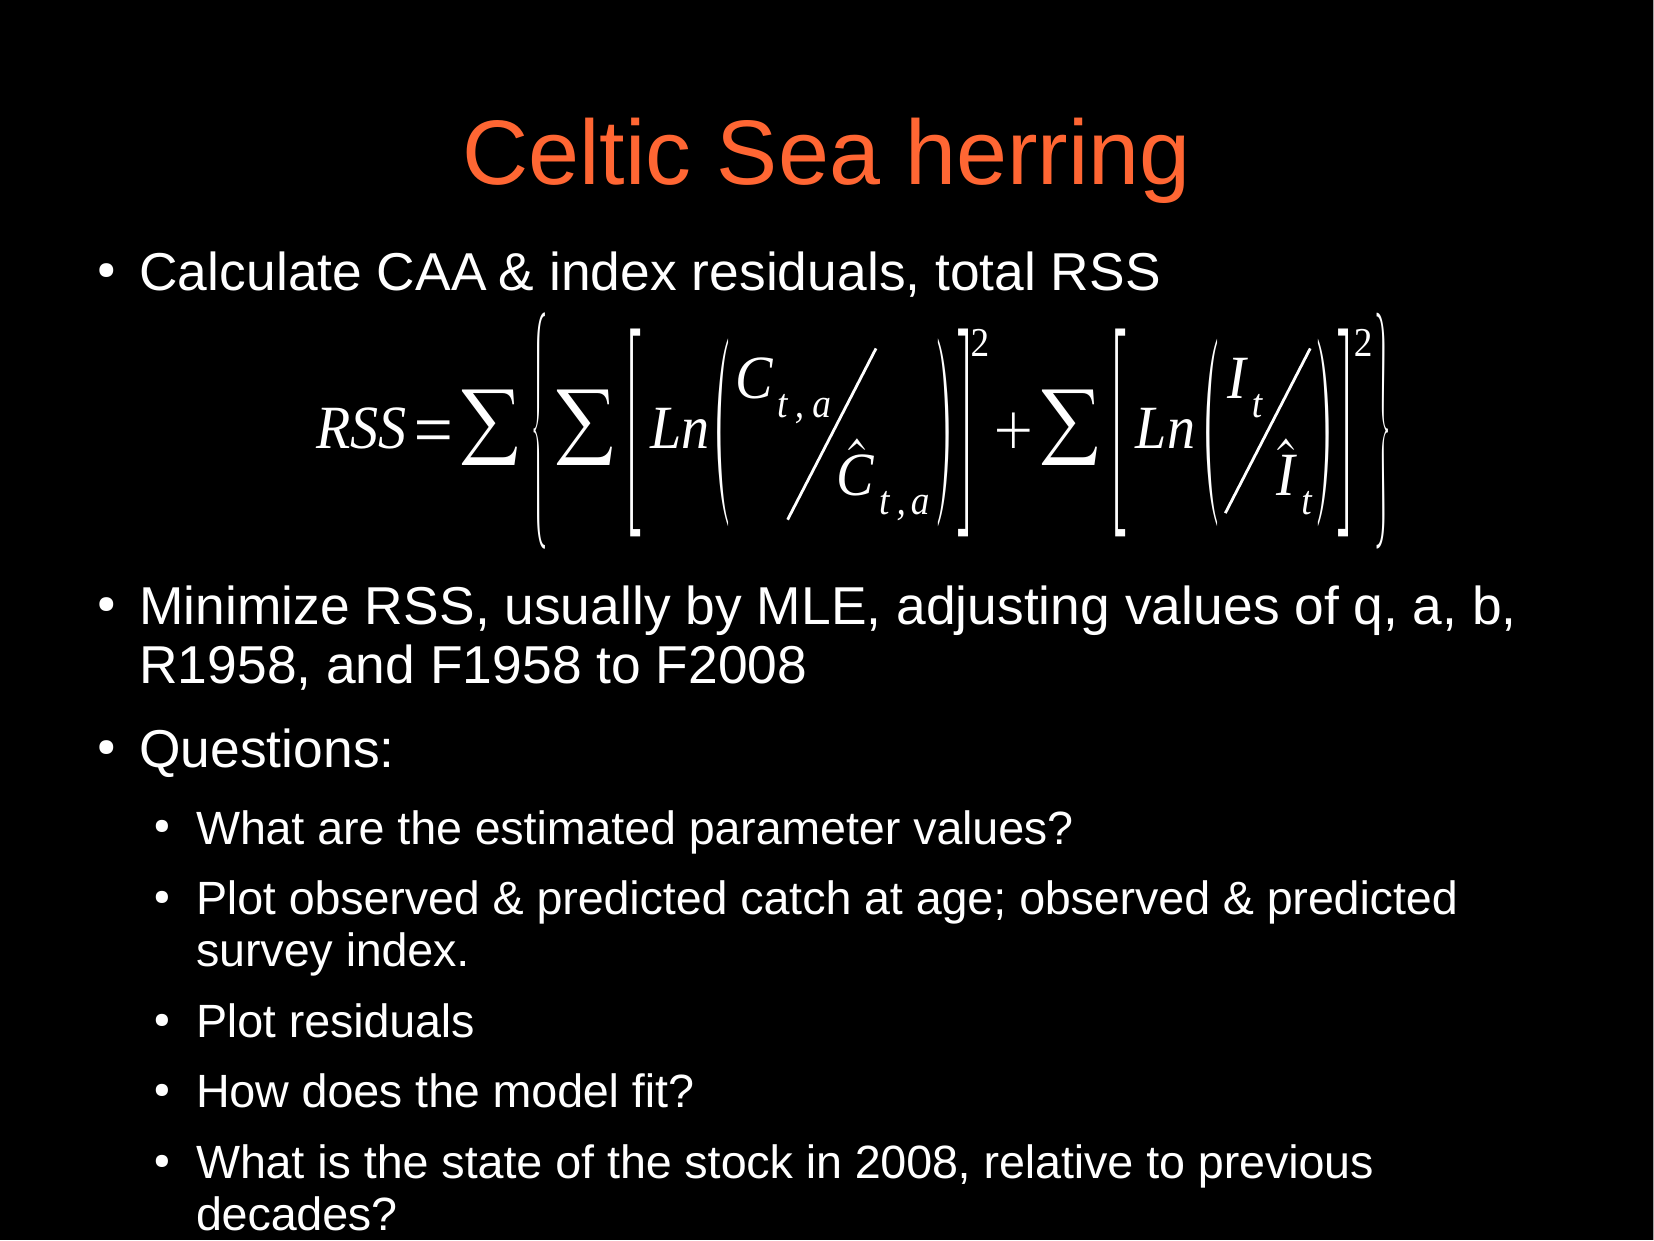

# Celtic Sea herring
Calculate CAA & index residuals, total RSS
Minimize RSS, usually by MLE, adjusting values of q, a, b, R1958, and F1958 to F2008
Questions:
What are the estimated parameter values?
Plot observed & predicted catch at age; observed & predicted survey index.
Plot residuals
How does the model fit?
What is the state of the stock in 2008, relative to previous decades?